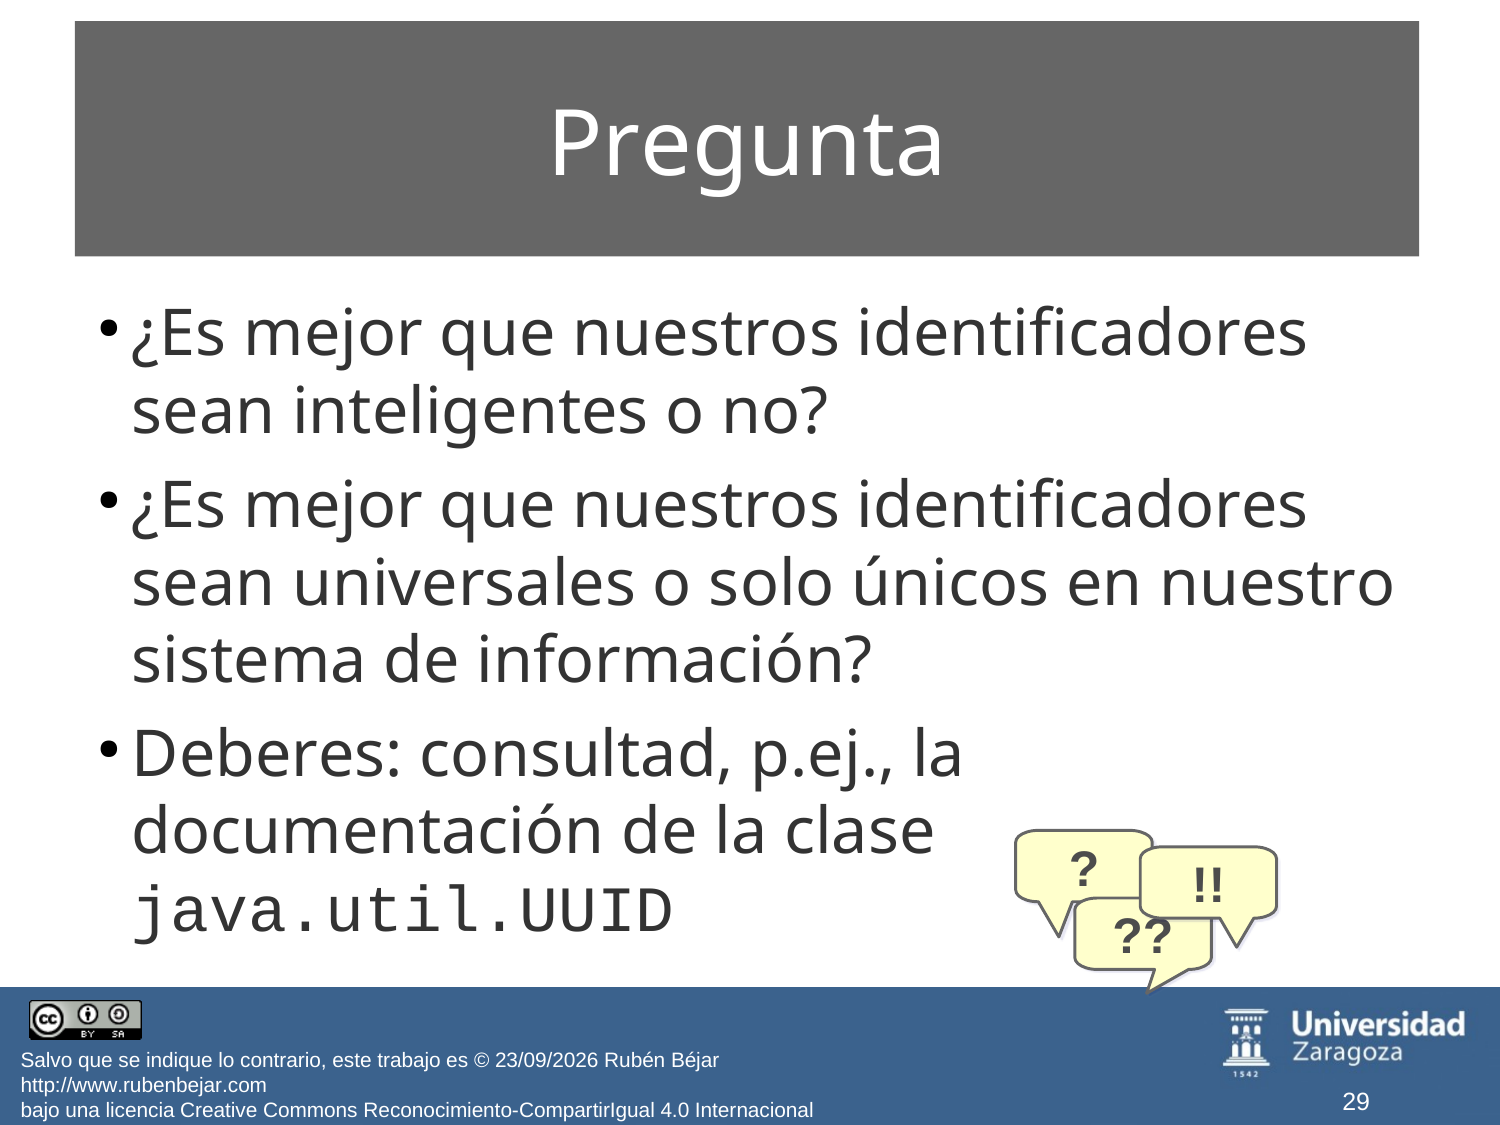

# Pregunta
¿Es mejor que nuestros identificadores sean inteligentes o no?
¿Es mejor que nuestros identificadores sean universales o solo únicos en nuestro sistema de información?
Deberes: consultad, p.ej., la documentación de la clase java.util.UUID
?
!!
??